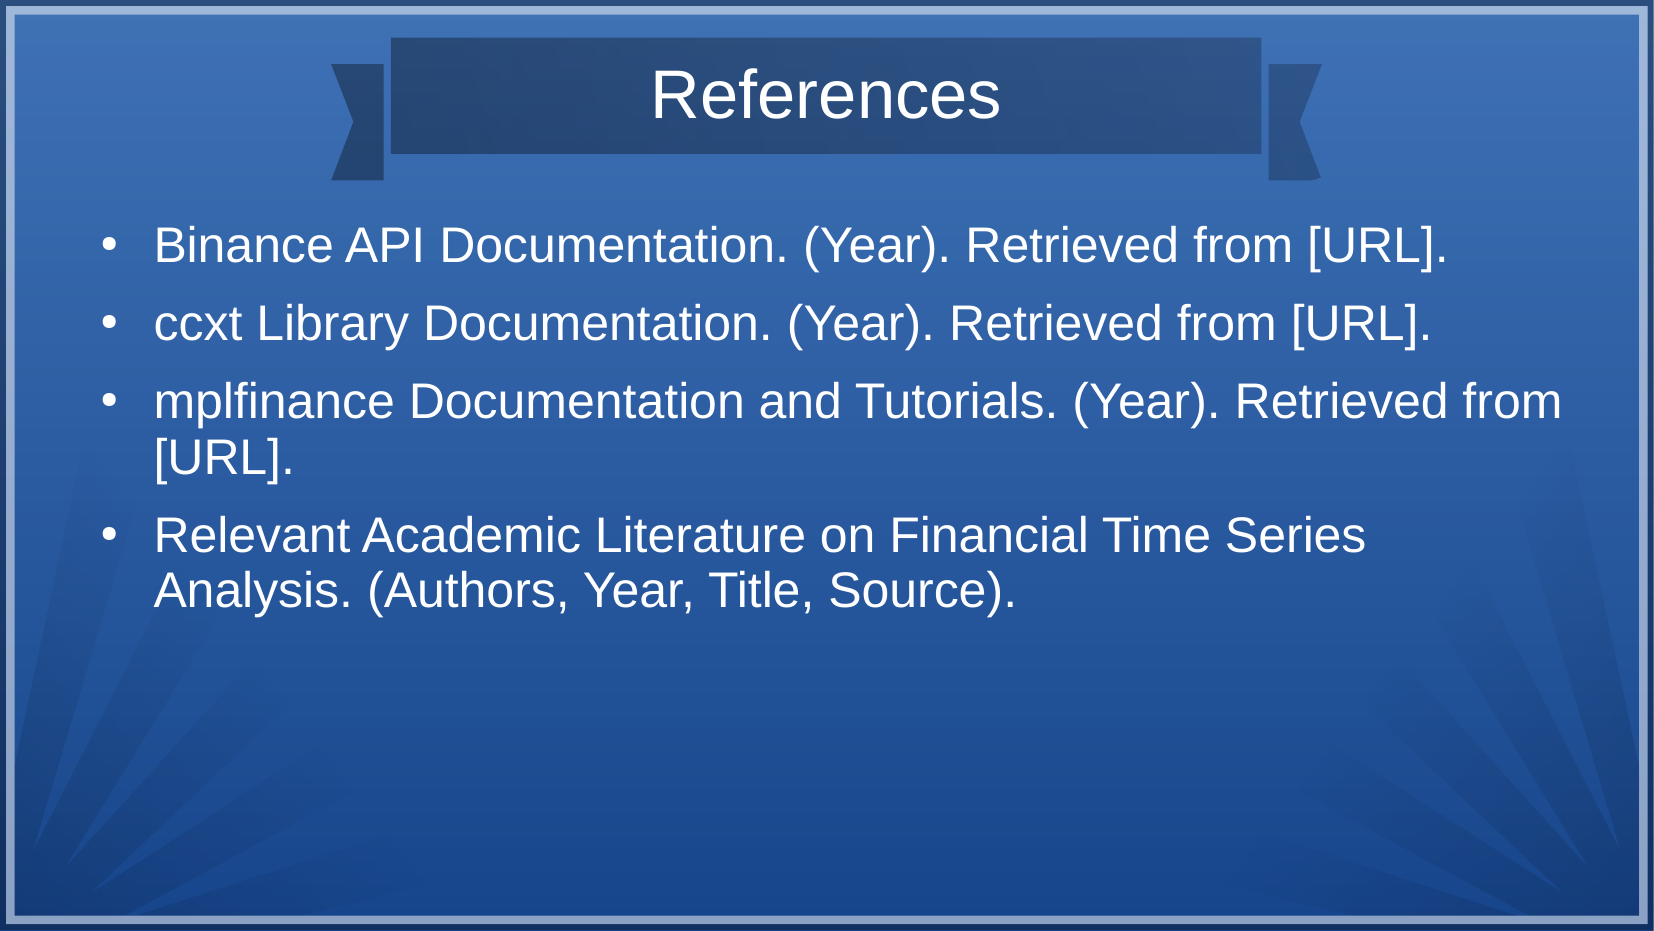

# References
Binance API Documentation. (Year). Retrieved from [URL].
ccxt Library Documentation. (Year). Retrieved from [URL].
mplfinance Documentation and Tutorials. (Year). Retrieved from [URL].
Relevant Academic Literature on Financial Time Series Analysis. (Authors, Year, Title, Source).